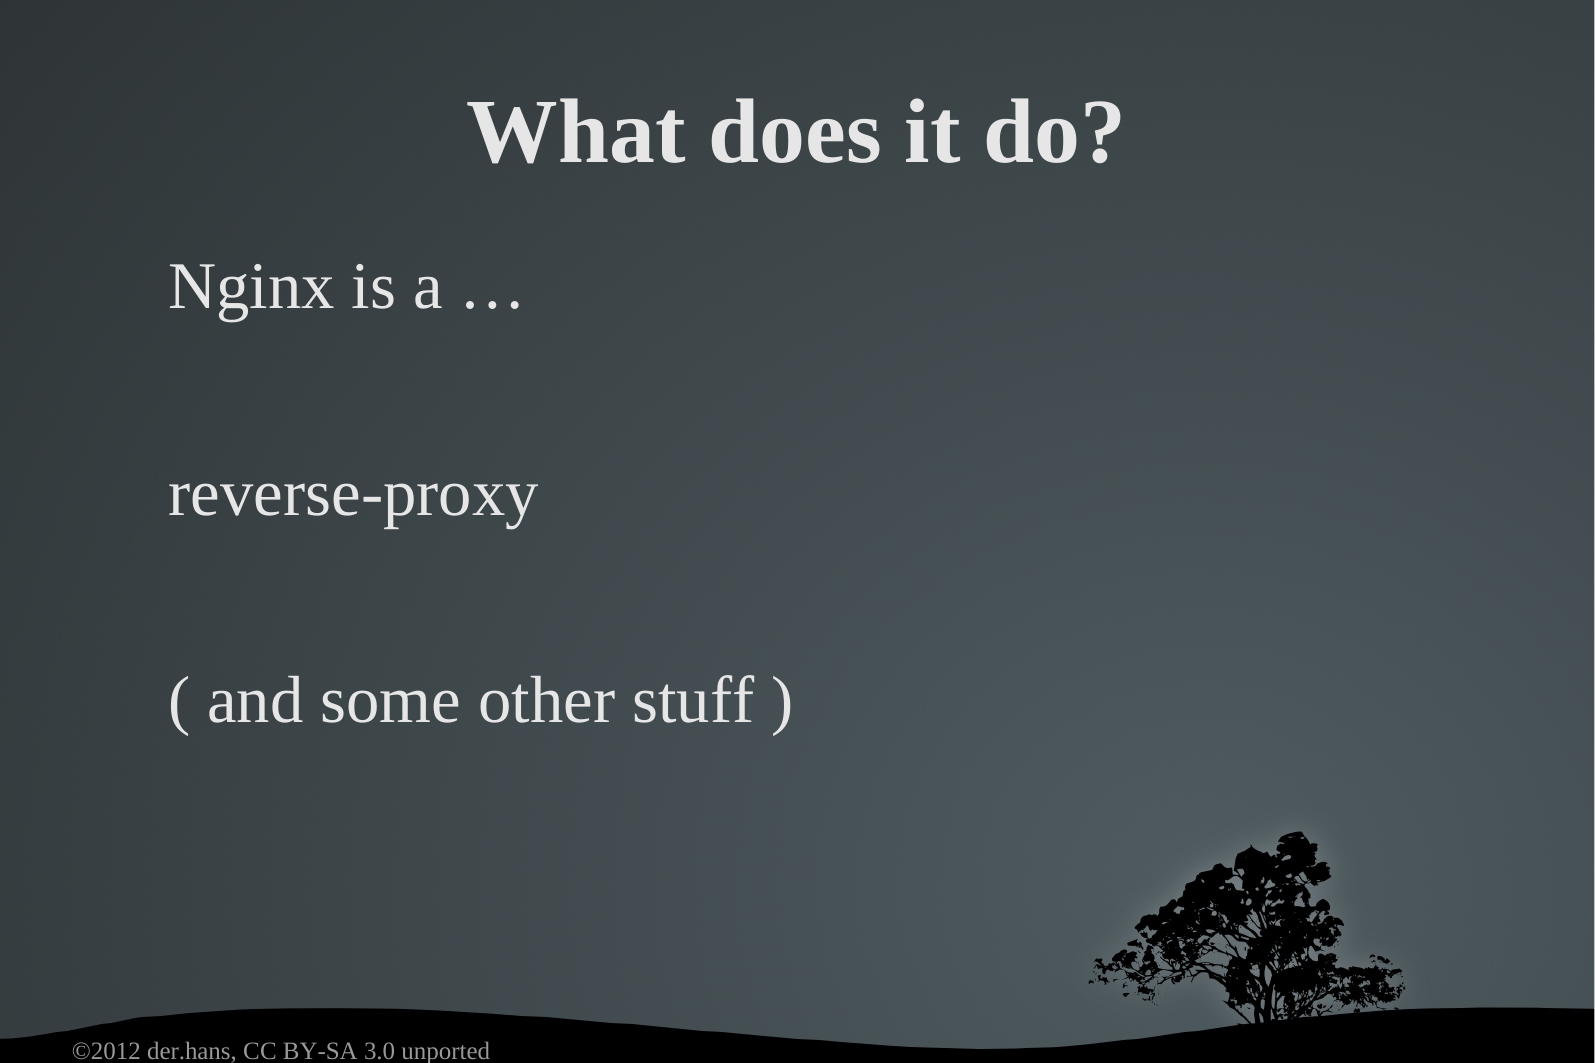

# What does it do?
Nginx is a …
reverse-proxy
( and some other stuff )
©2012 der.hans, CC BY-SA 3.0 unported